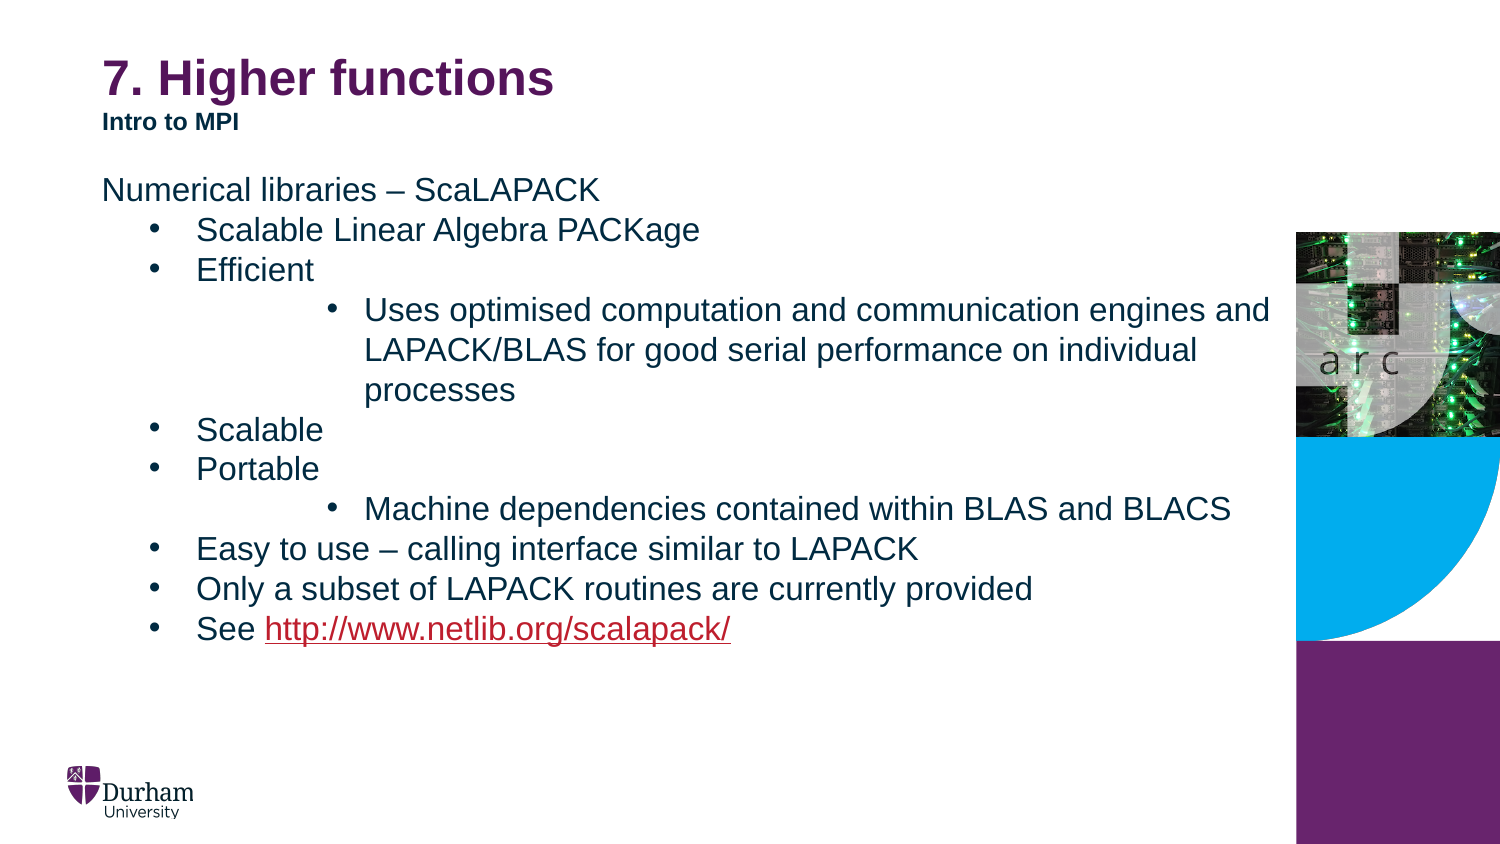

# 7. Higher functions Intro to MPI
Numerical libraries – ScaLAPACK
Scalable Linear Algebra PACKage
Efficient
Uses optimised computation and communication engines and LAPACK/BLAS for good serial performance on individual processes
Scalable
Portable
Machine dependencies contained within BLAS and BLACS
Easy to use – calling interface similar to LAPACK
Only a subset of LAPACK routines are currently provided
See http://www.netlib.org/scalapack/